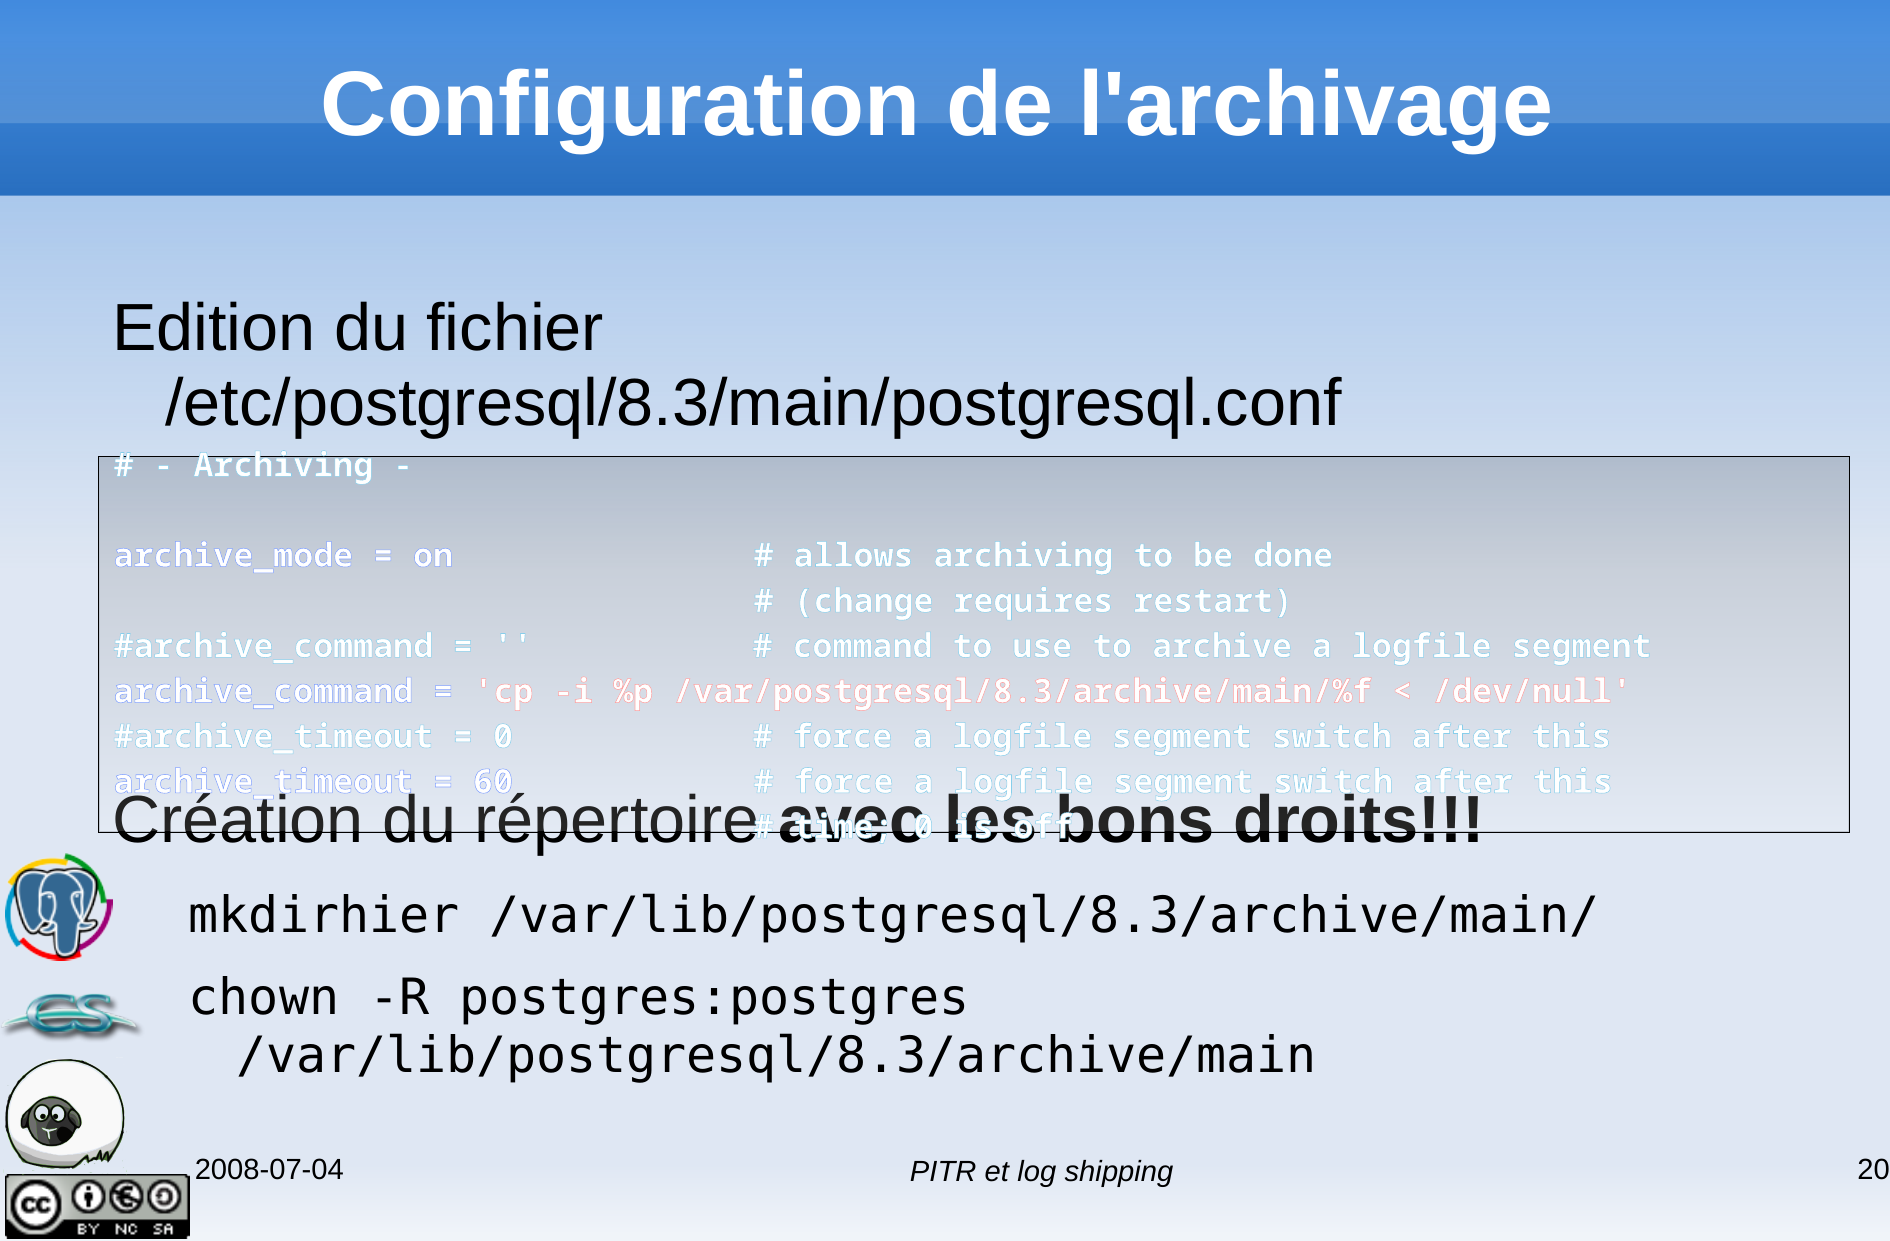

# Configuration de l'archivage
Edition du fichier /etc/postgresql/8.3/main/postgresql.conf
Création du répertoire avec les bons droits!!!
mkdirhier /var/lib/postgresql/8.3/archive/main/
chown -R postgres:postgres /var/lib/postgresql/8.3/archive/main
# - Archiving - archive_mode = on               # allows archiving to be done                                 # (change requires restart) #archive_command = ''           # command to use to archive a logfile segment archive_command = 'cp -i %p /var/postgresql/8.3/archive/main/%f < /dev/null' #archive_timeout = 0            # force a logfile segment switch after this archive_timeout = 60            # force a logfile segment switch after this                                 # time; 0 is off
2008-07-04
20
PITR et log shipping